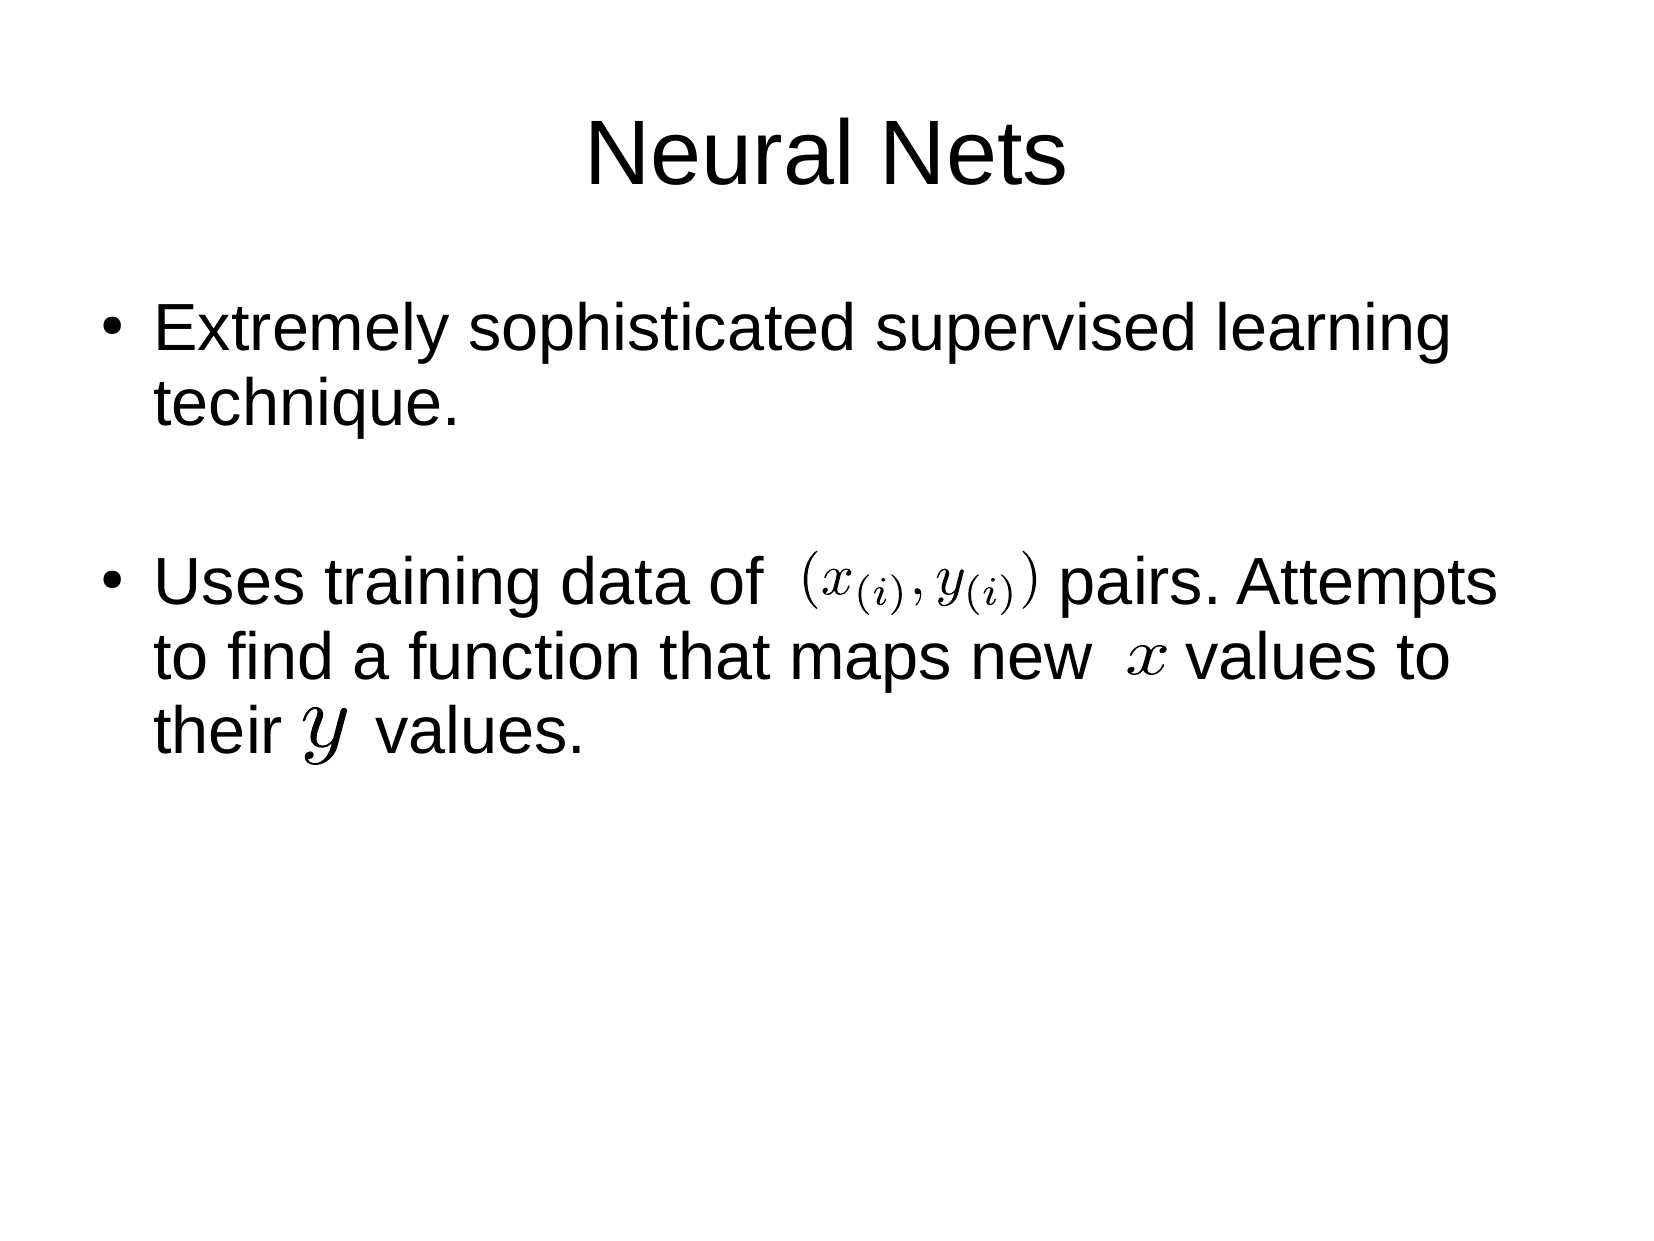

# Neural Nets
Extremely sophisticated supervised learning technique.
Uses training data of pairs. Attempts to find a function that maps new values to their values.